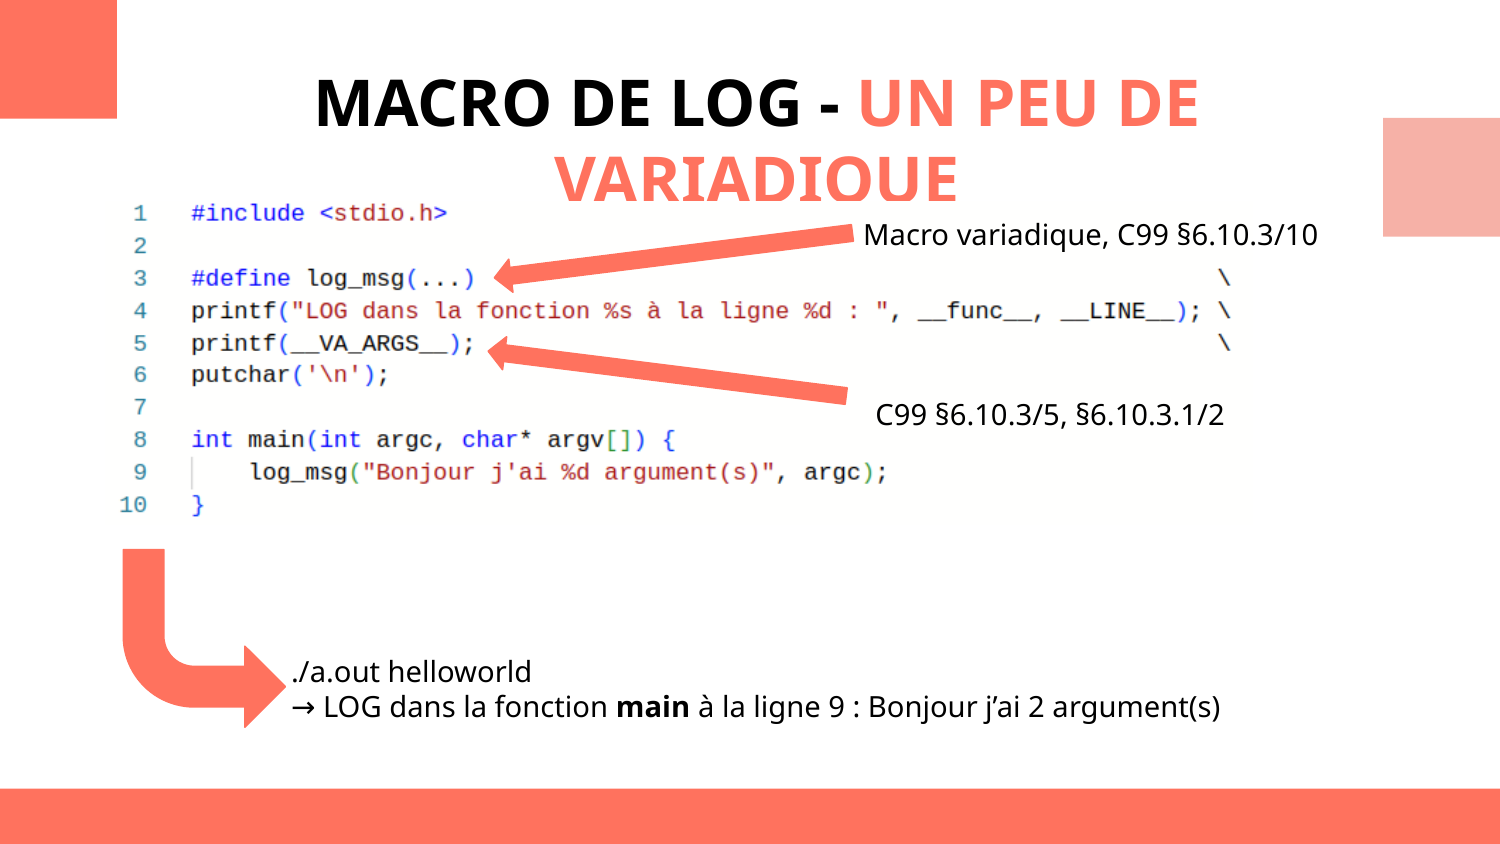

# MACRO DE LOG - UN PEU DE VARIADIQUE
Macro variadique, C99 §6.10.3/10
C99 §6.10.3/5, §6.10.3.1/2
./a.out helloworld
→ LOG dans la fonction main à la ligne 9 : Bonjour j’ai 2 argument(s)